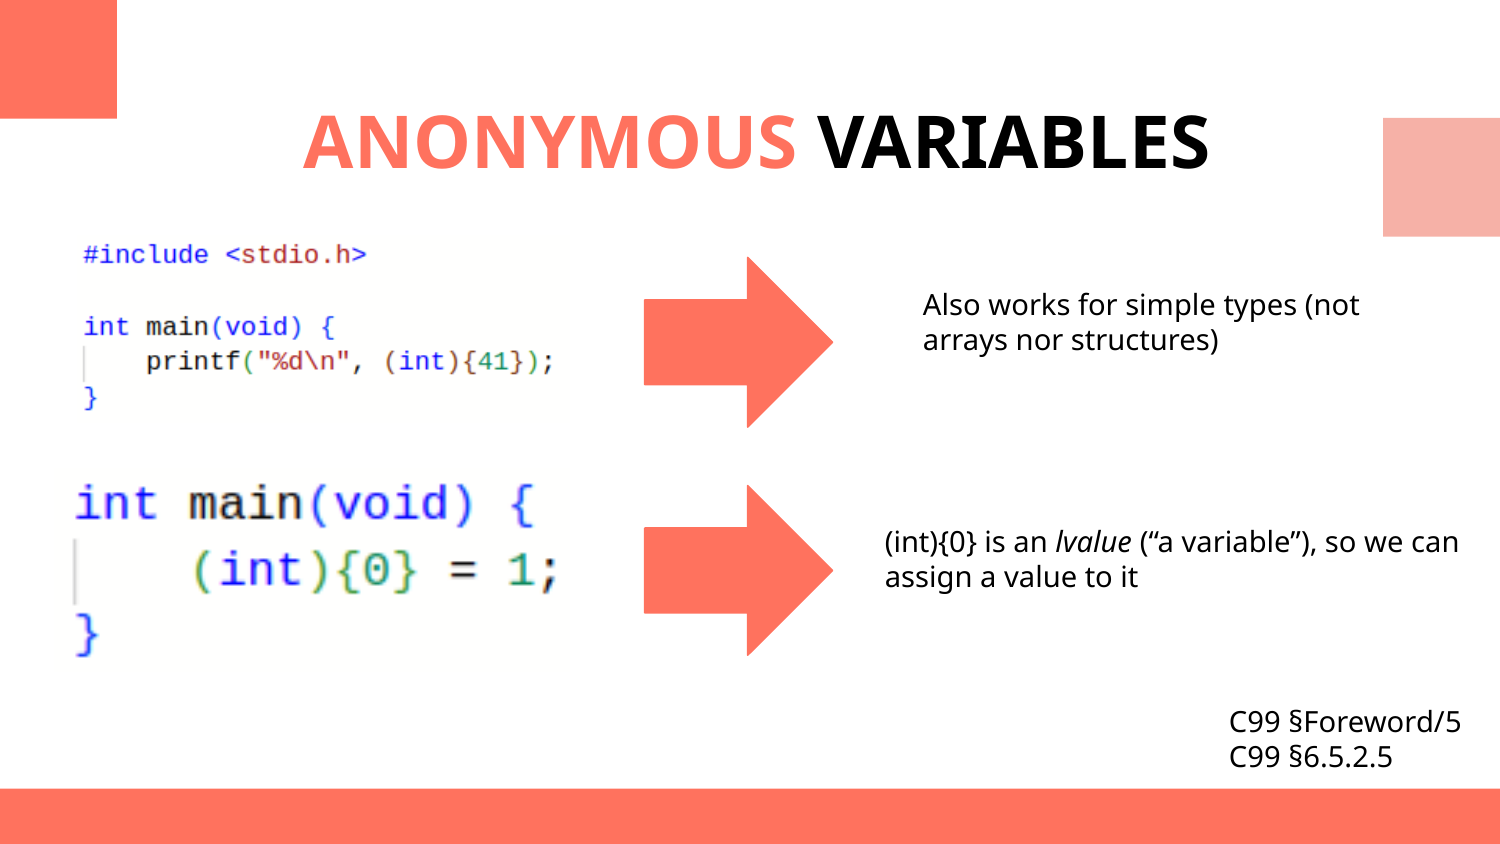

# ANONYMOUS VARIABLES
Also works for simple types (not arrays nor structures)
(int){0} is an lvalue (“a variable”), so we can assign a value to it
C99 §Foreword/5
C99 §6.5.2.5